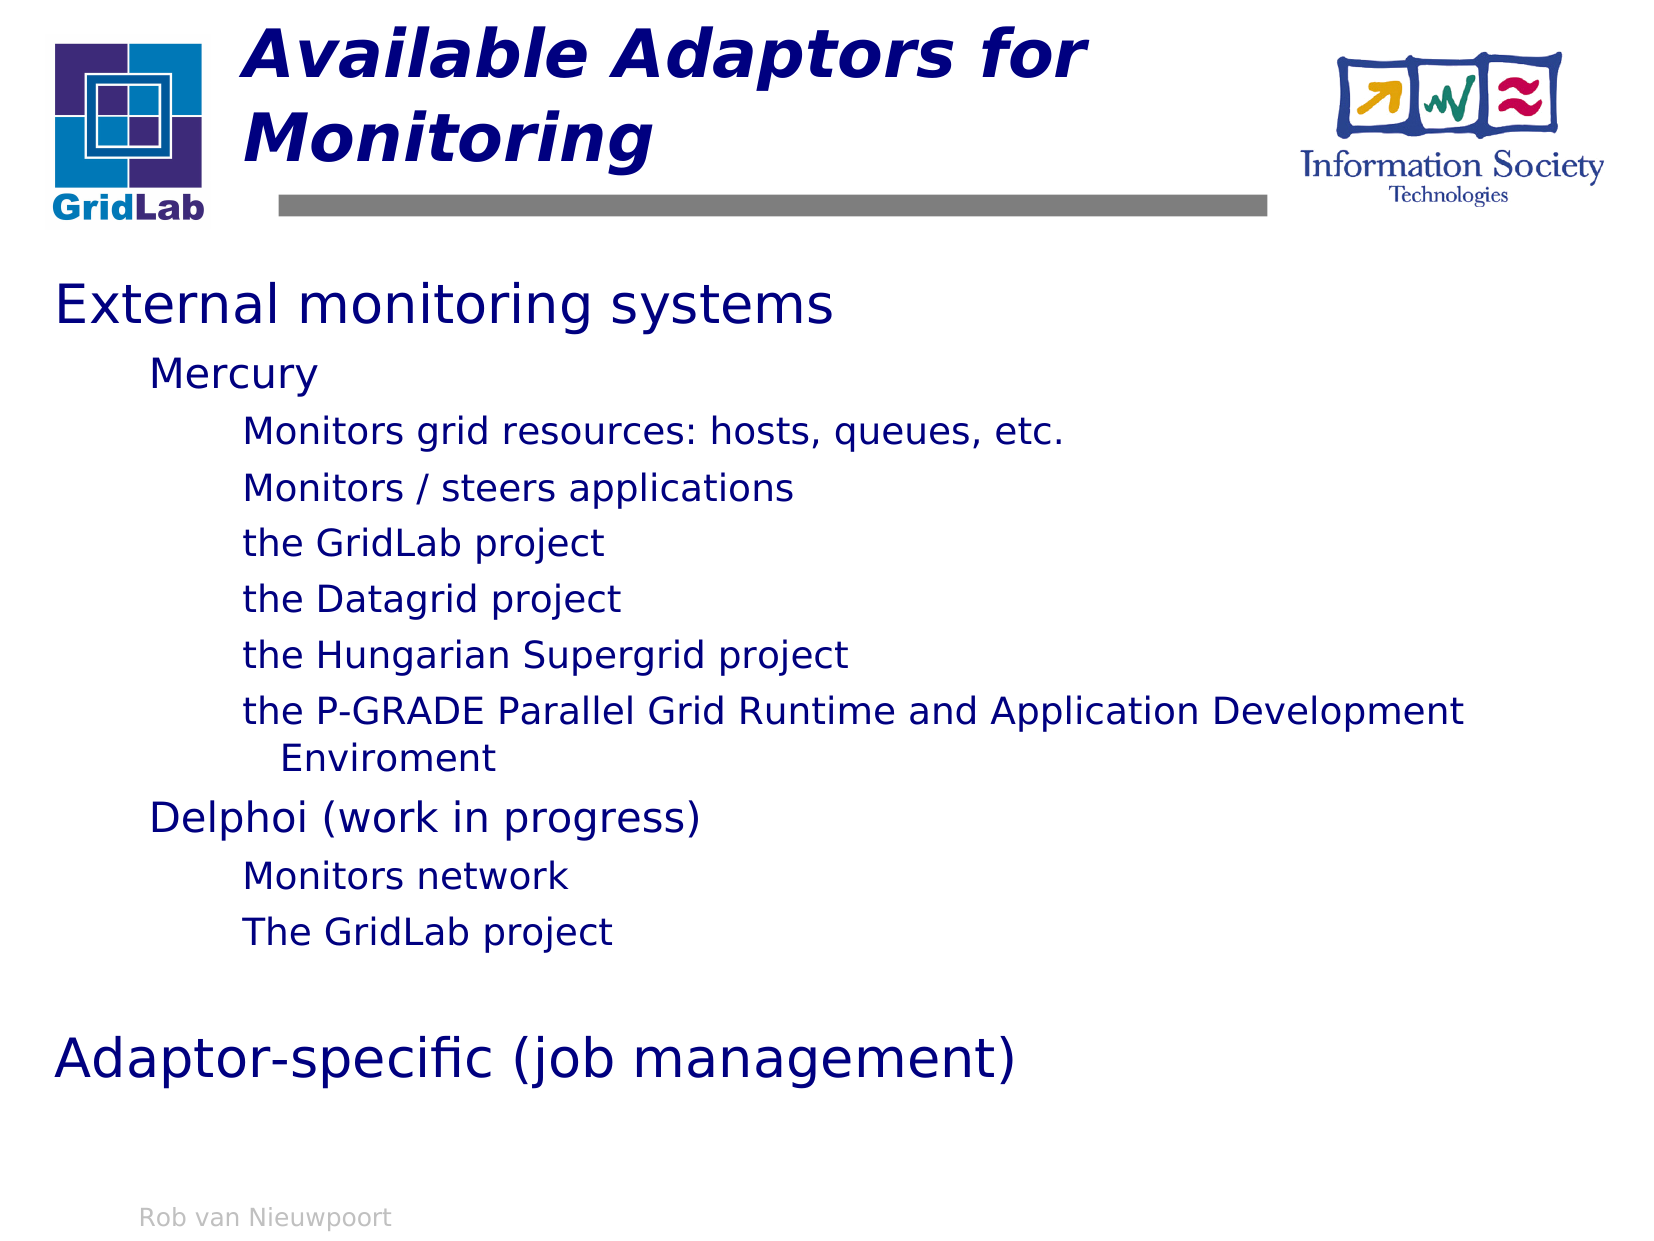

# Available Adaptors for Monitoring
External monitoring systems
Mercury
Monitors grid resources: hosts, queues, etc.
Monitors / steers applications
the GridLab project
the Datagrid project
the Hungarian Supergrid project
the P-GRADE Parallel Grid Runtime and Application Development Enviroment
Delphoi (work in progress)
Monitors network
The GridLab project
Adaptor-specific (job management)